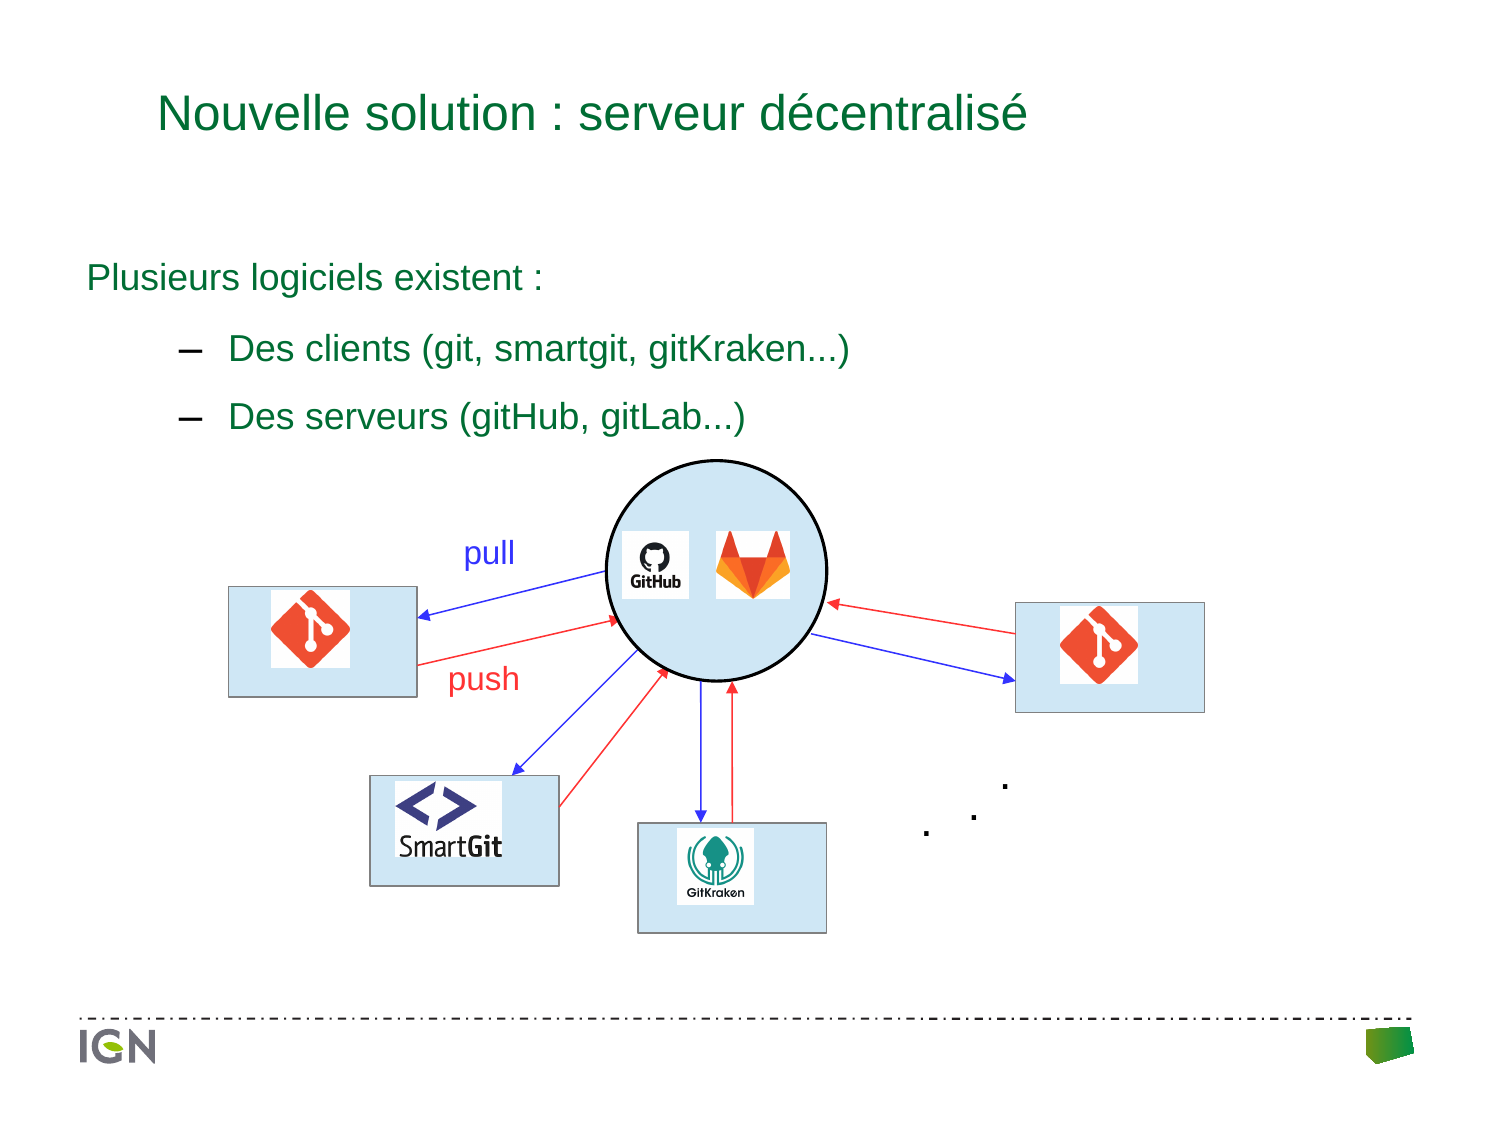

Nouvelle solution : serveur décentralisé
Plusieurs logiciels existent :
Des clients (git, smartgit, gitKraken...)
Des serveurs (gitHub, gitLab...)
pull
push
.
.
.